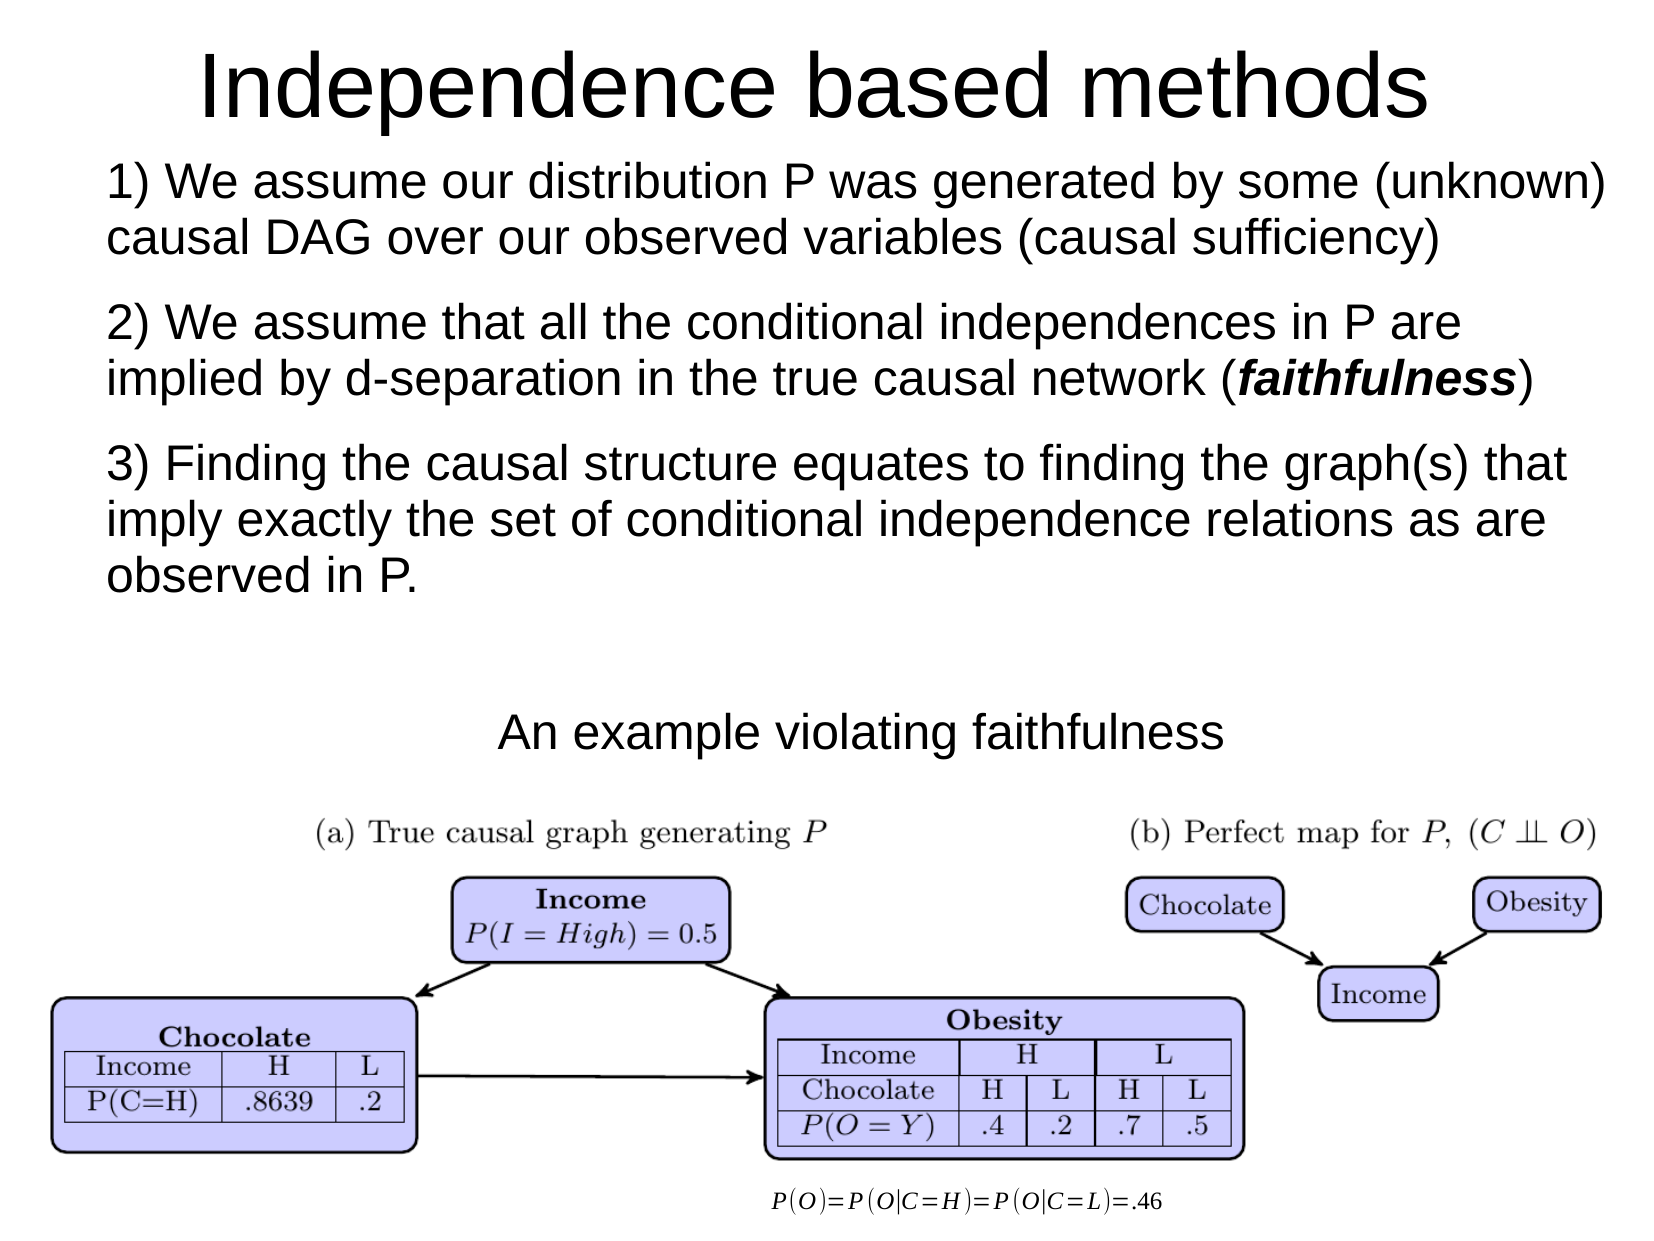

# Independence based methods
1) We assume our distribution P was generated by some (unknown) causal DAG over our observed variables (causal sufficiency)
2) We assume that all the conditional independences in P are implied by d-separation in the true causal network (faithfulness)
3) Finding the causal structure equates to finding the graph(s) that imply exactly the set of conditional independence relations as are observed in P.
An example violating faithfulness